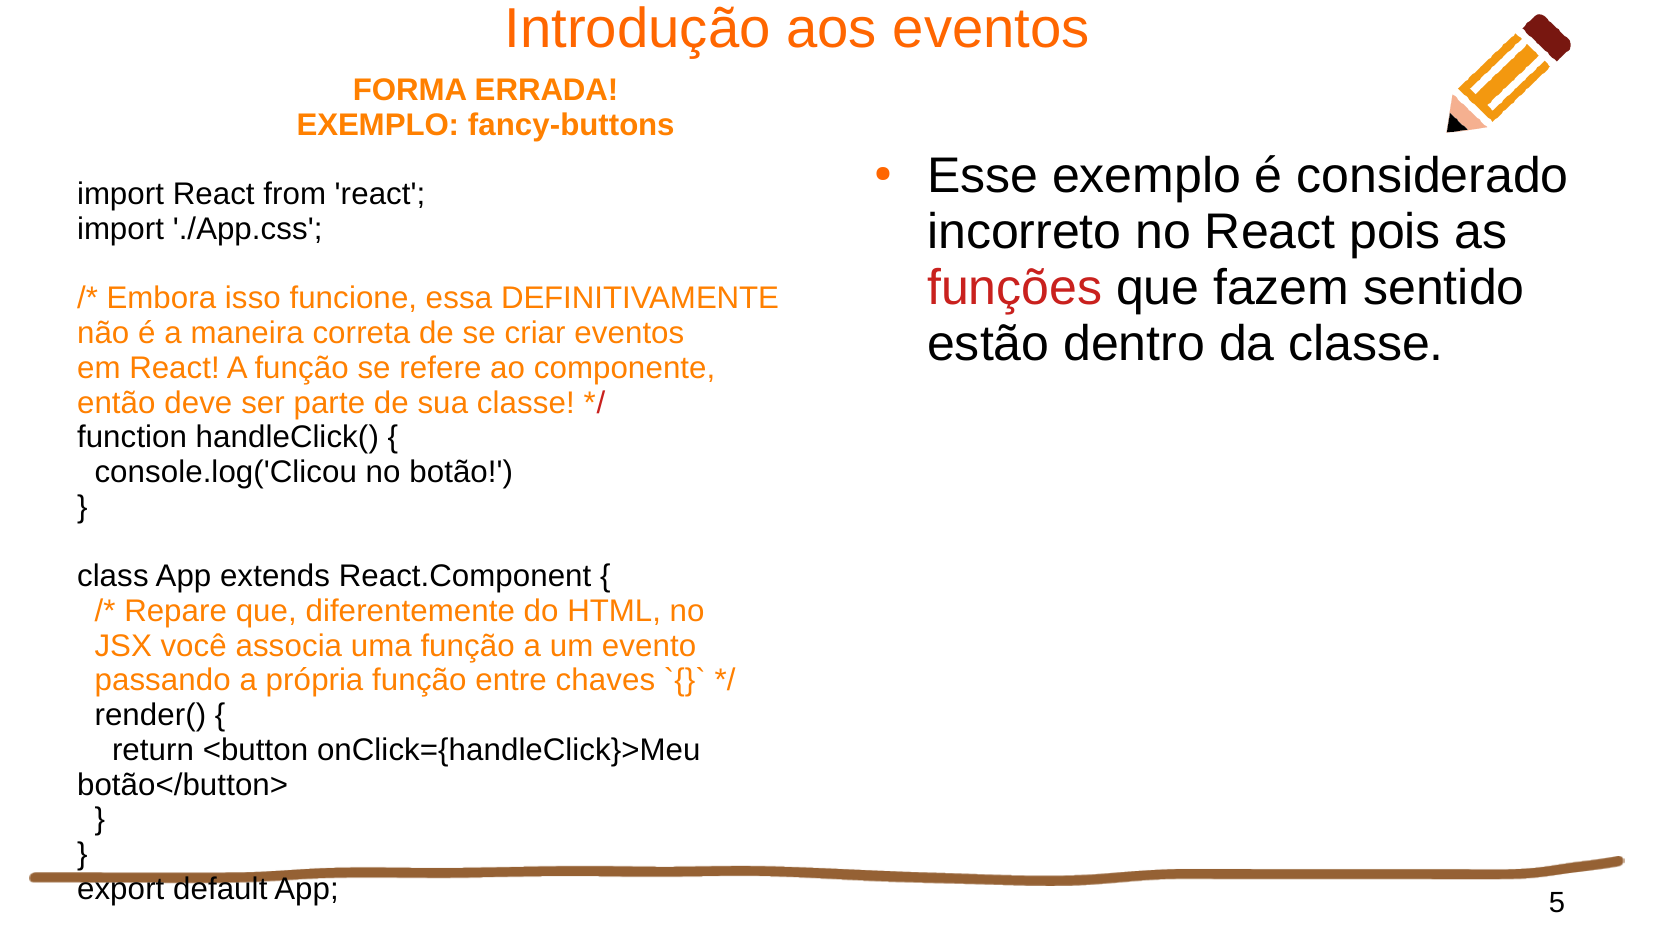

# Introdução aos eventos
FORMA ERRADA!
EXEMPLO: fancy-buttons
import React from 'react';
import './App.css';
/* Embora isso funcione, essa DEFINITIVAMENTE
não é a maneira correta de se criar eventos
em React! A função se refere ao componente,
então deve ser parte de sua classe! */
function handleClick() {
 console.log('Clicou no botão!')
}
class App extends React.Component {
 /* Repare que, diferentemente do HTML, no
 JSX você associa uma função a um evento
 passando a própria função entre chaves `{}` */
 render() {
 return <button onClick={handleClick}>Meu botão</button>
 }
}
export default App;
Esse exemplo é considerado incorreto no React pois as funções que fazem sentido estão dentro da classe.
5